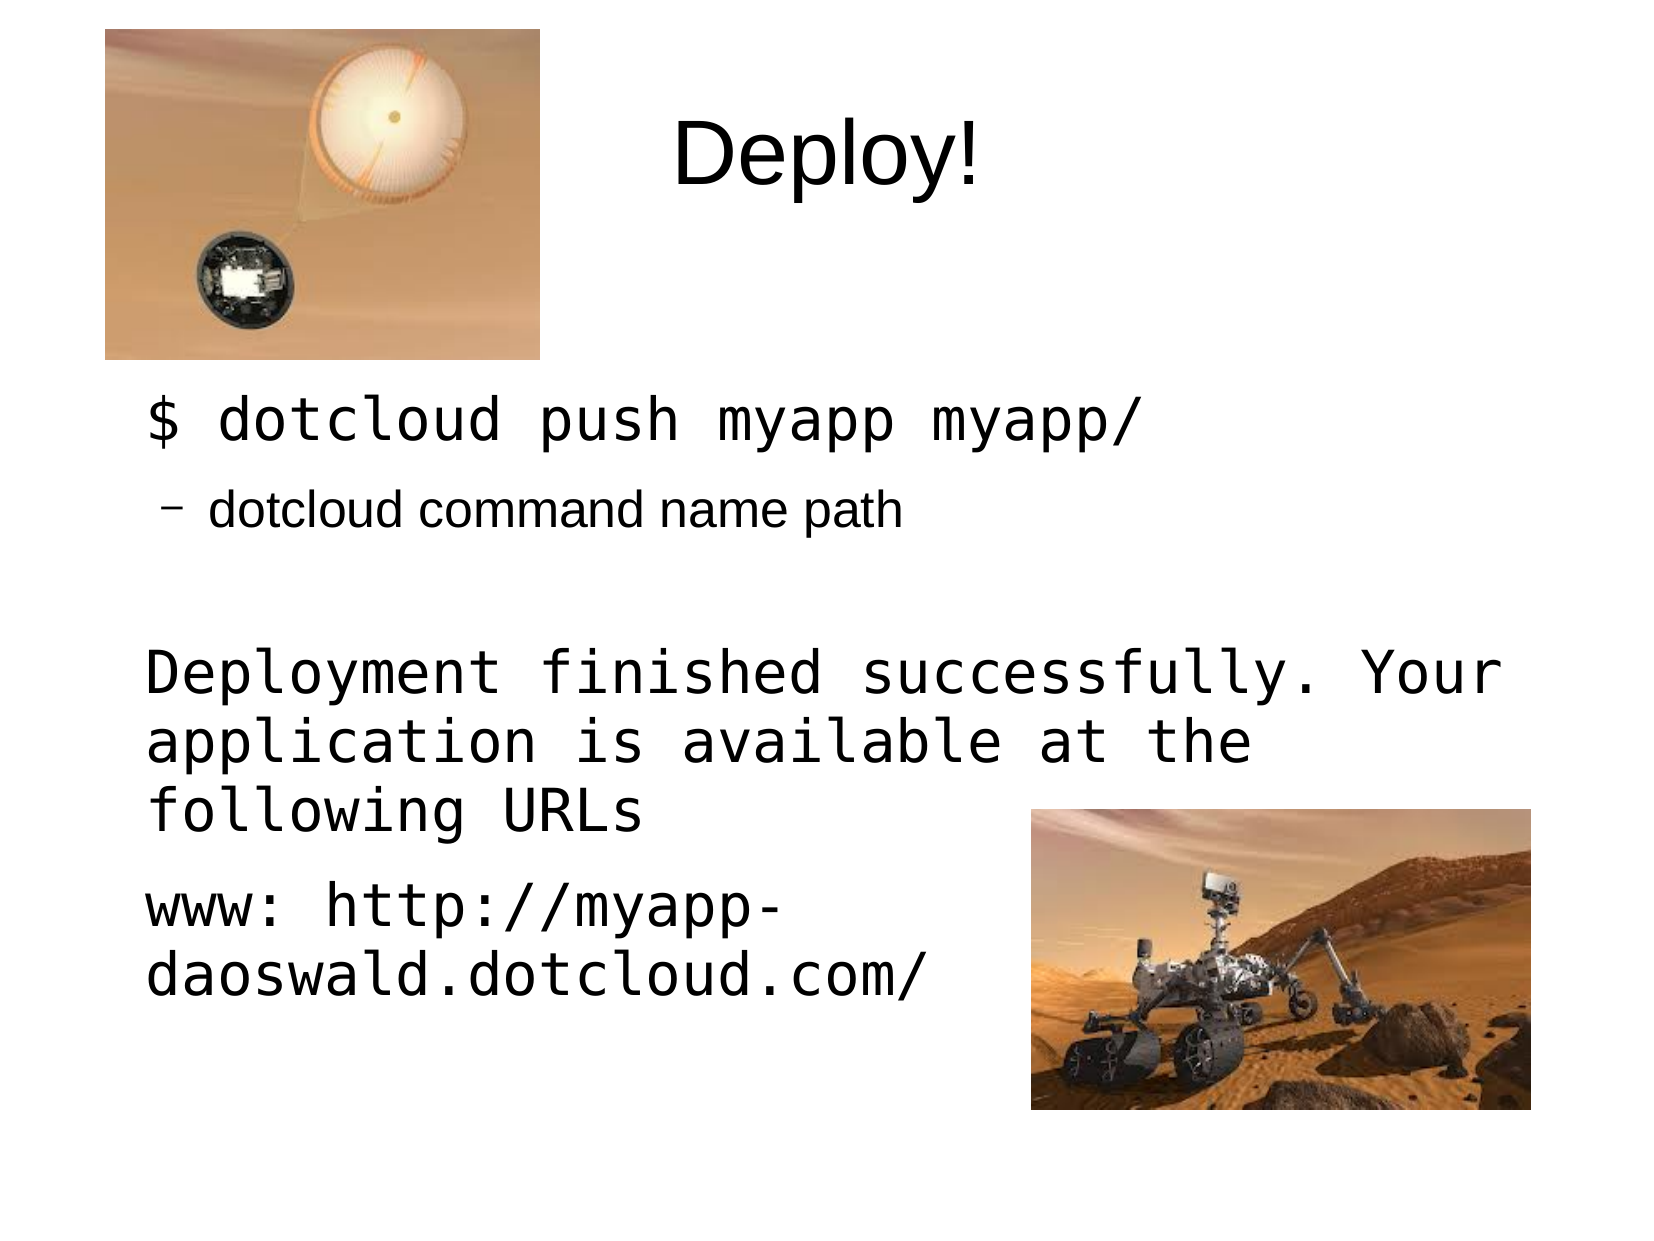

# Deploy!
$ dotcloud push myapp myapp/
dotcloud command name path
Deployment finished successfully. Your application is available at the following URLs
www: http://myapp-daoswald.dotcloud.com/